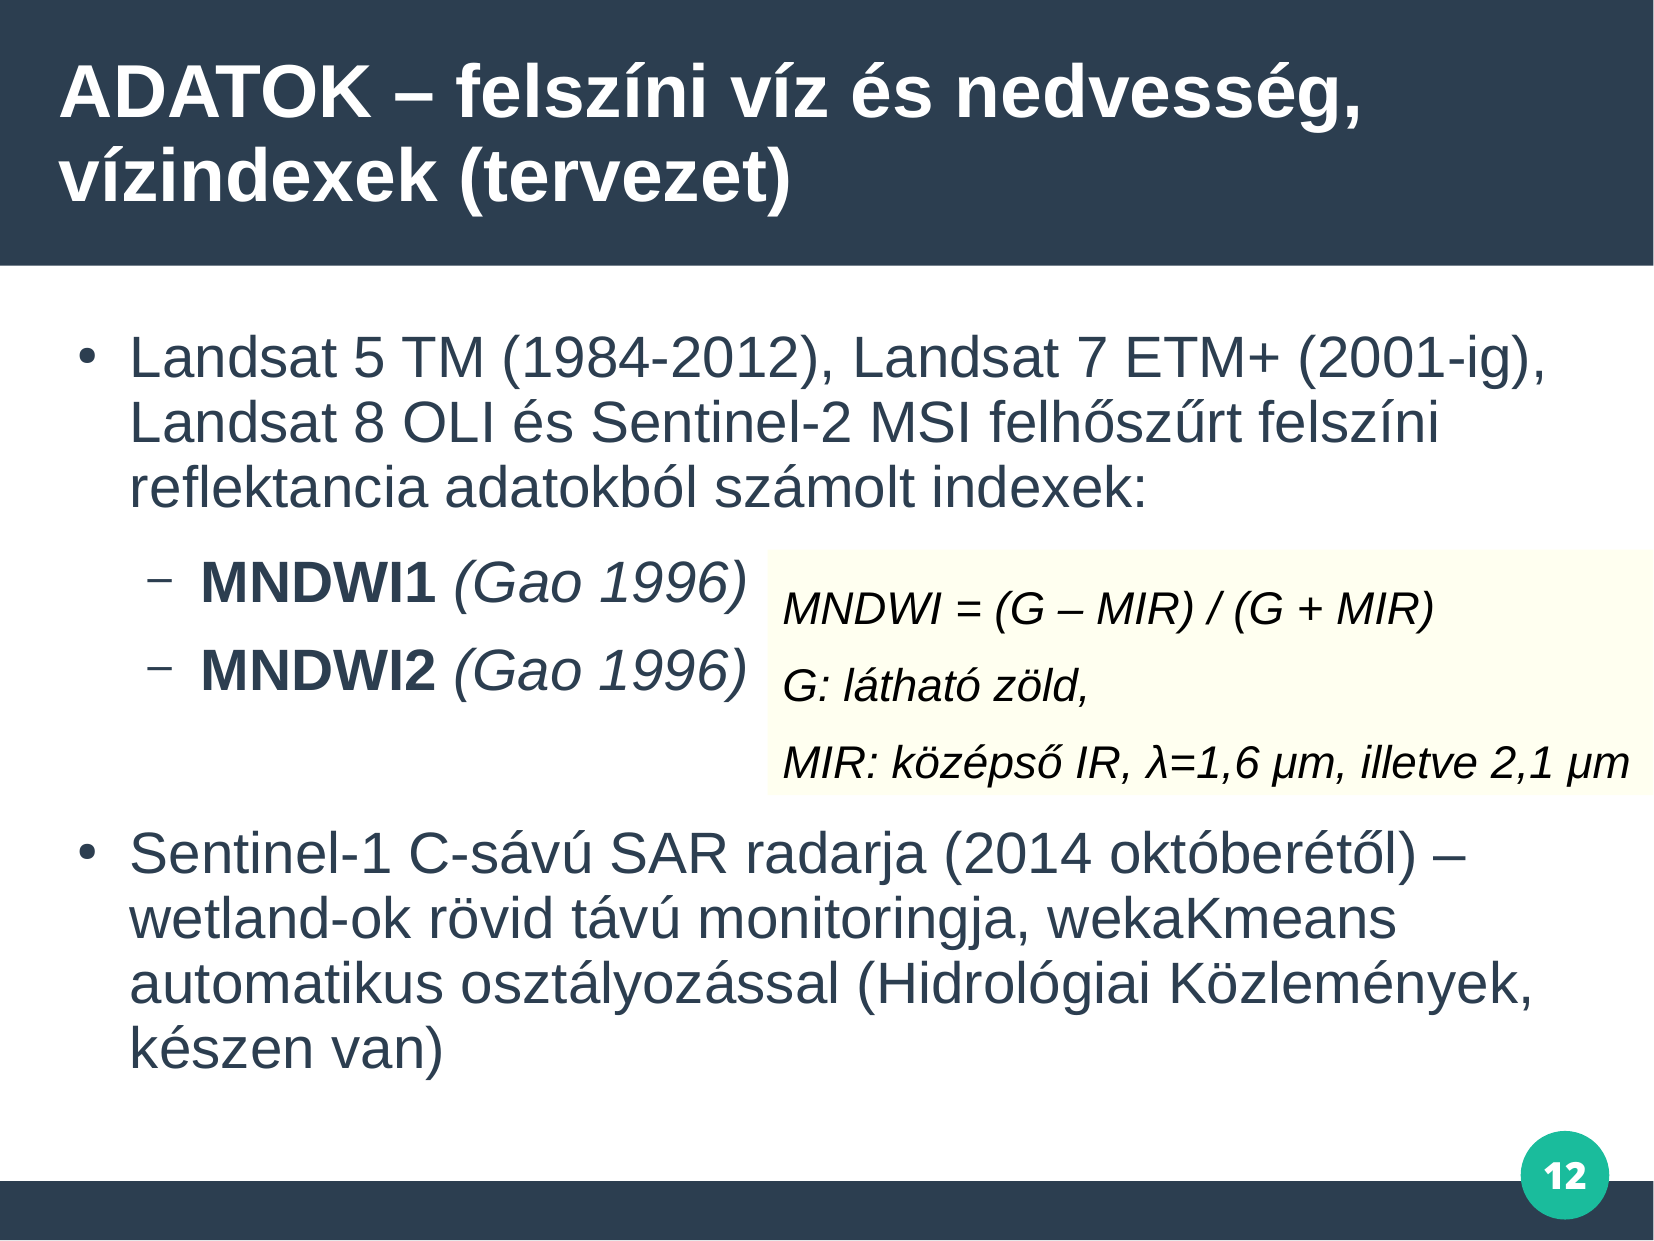

# ADATOK – felszíni víz és nedvesség, vízindexek (tervezet)
Landsat 5 TM (1984-2012), Landsat 7 ETM+ (2001-ig), Landsat 8 OLI és Sentinel-2 MSI felhőszűrt felszíni reflektancia adatokból számolt indexek:
MNDWI1 (Gao 1996)
MNDWI2 (Gao 1996)
Sentinel-1 C-sávú SAR radarja (2014 októberétől) – wetland-ok rövid távú monitoringja, wekaKmeans automatikus osztályozással (Hidrológiai Közlemények, készen van)
MNDWI = (G – MIR) / (G + MIR)
G: látható zöld,
MIR: középső IR, λ=1,6 μm, illetve 2,1 μm
12